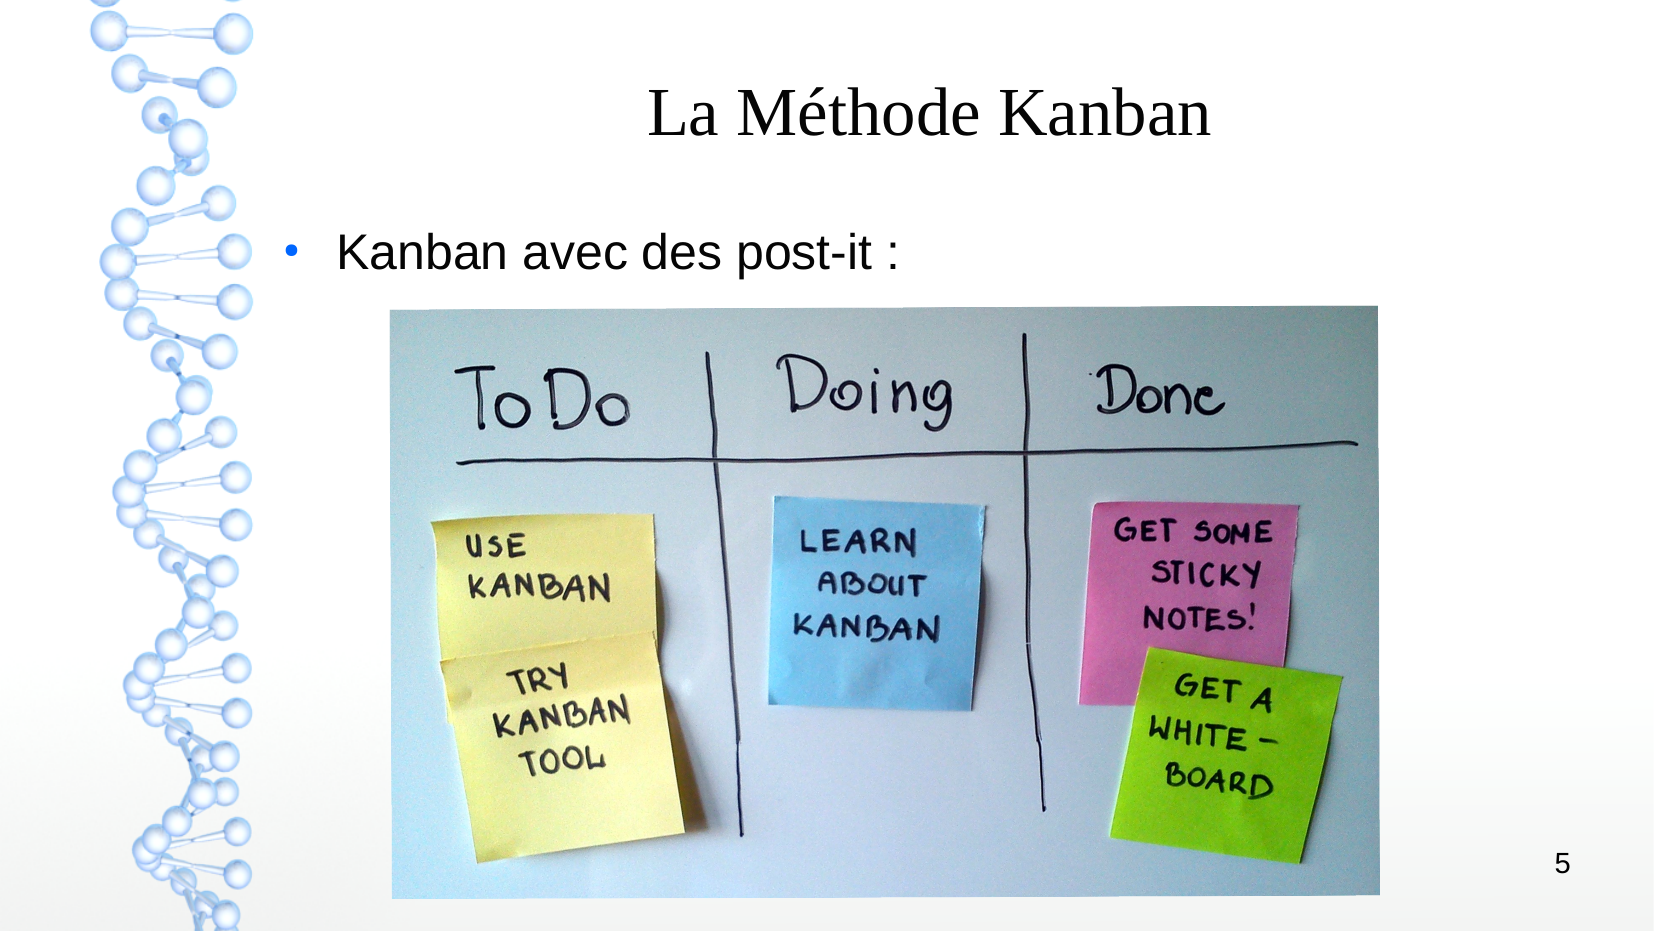

# La Méthode Kanban
Kanban avec des post-it :
5